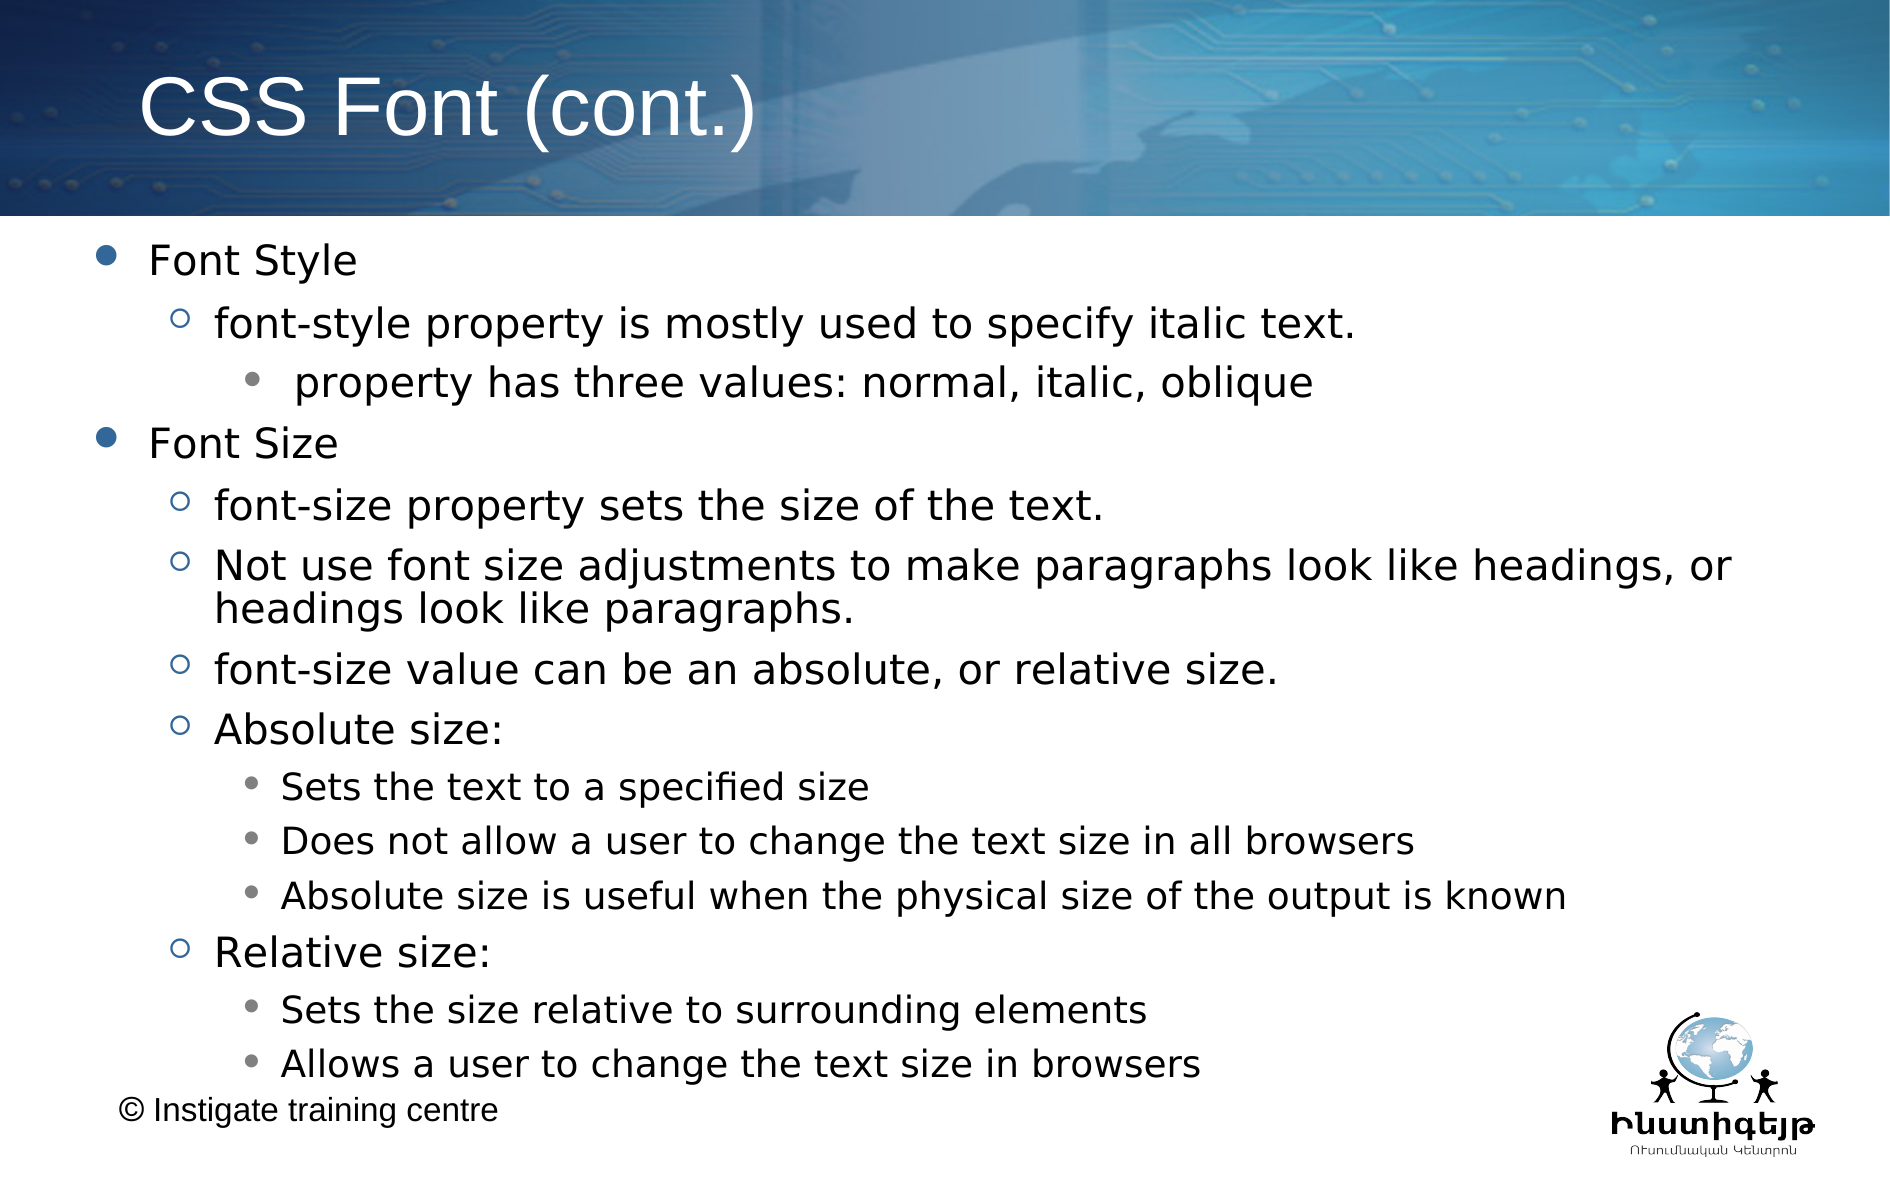

CSS Font (cont.)
# Font Style
font-style property is mostly used to specify italic text.
 property has three values: normal, italic, oblique
Font Size
font-size property sets the size of the text.
Not use font size adjustments to make paragraphs look like headings, or headings look like paragraphs.
font-size value can be an absolute, or relative size.
Absolute size:
Sets the text to a specified size
Does not allow a user to change the text size in all browsers
Absolute size is useful when the physical size of the output is known
Relative size:
Sets the size relative to surrounding elements
Allows a user to change the text size in browsers